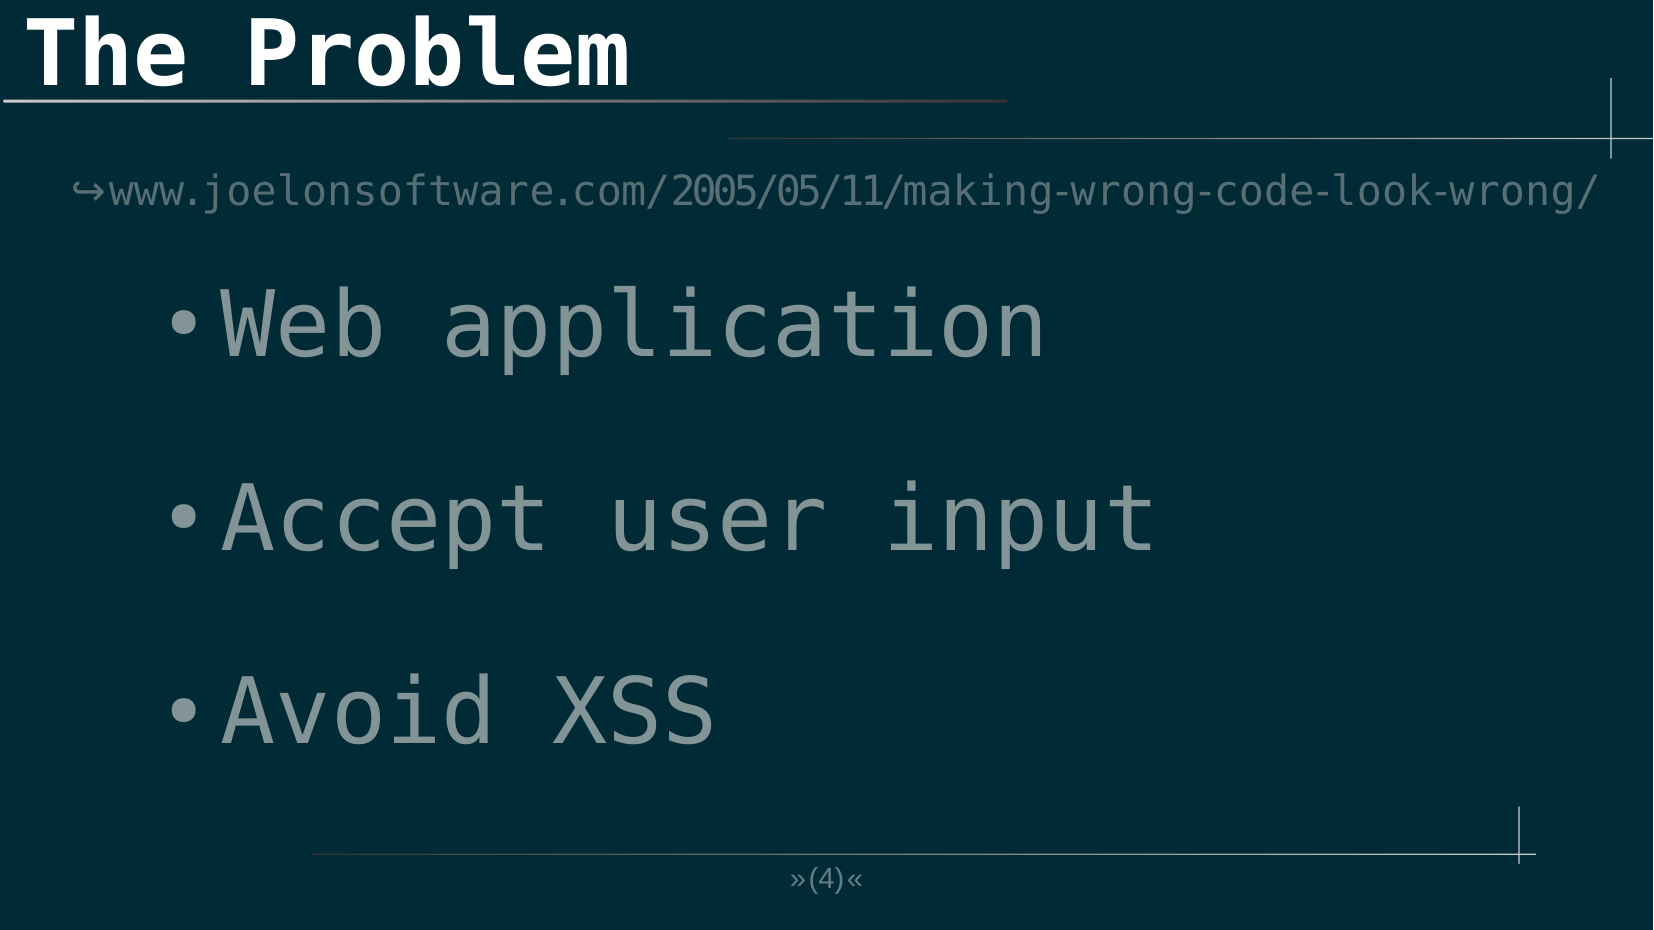

# The Problem
↪ www.joelonsoftware.com/2005/05/11/making-wrong-code-look-wrong/
Web application
Accept user input
Avoid XSS